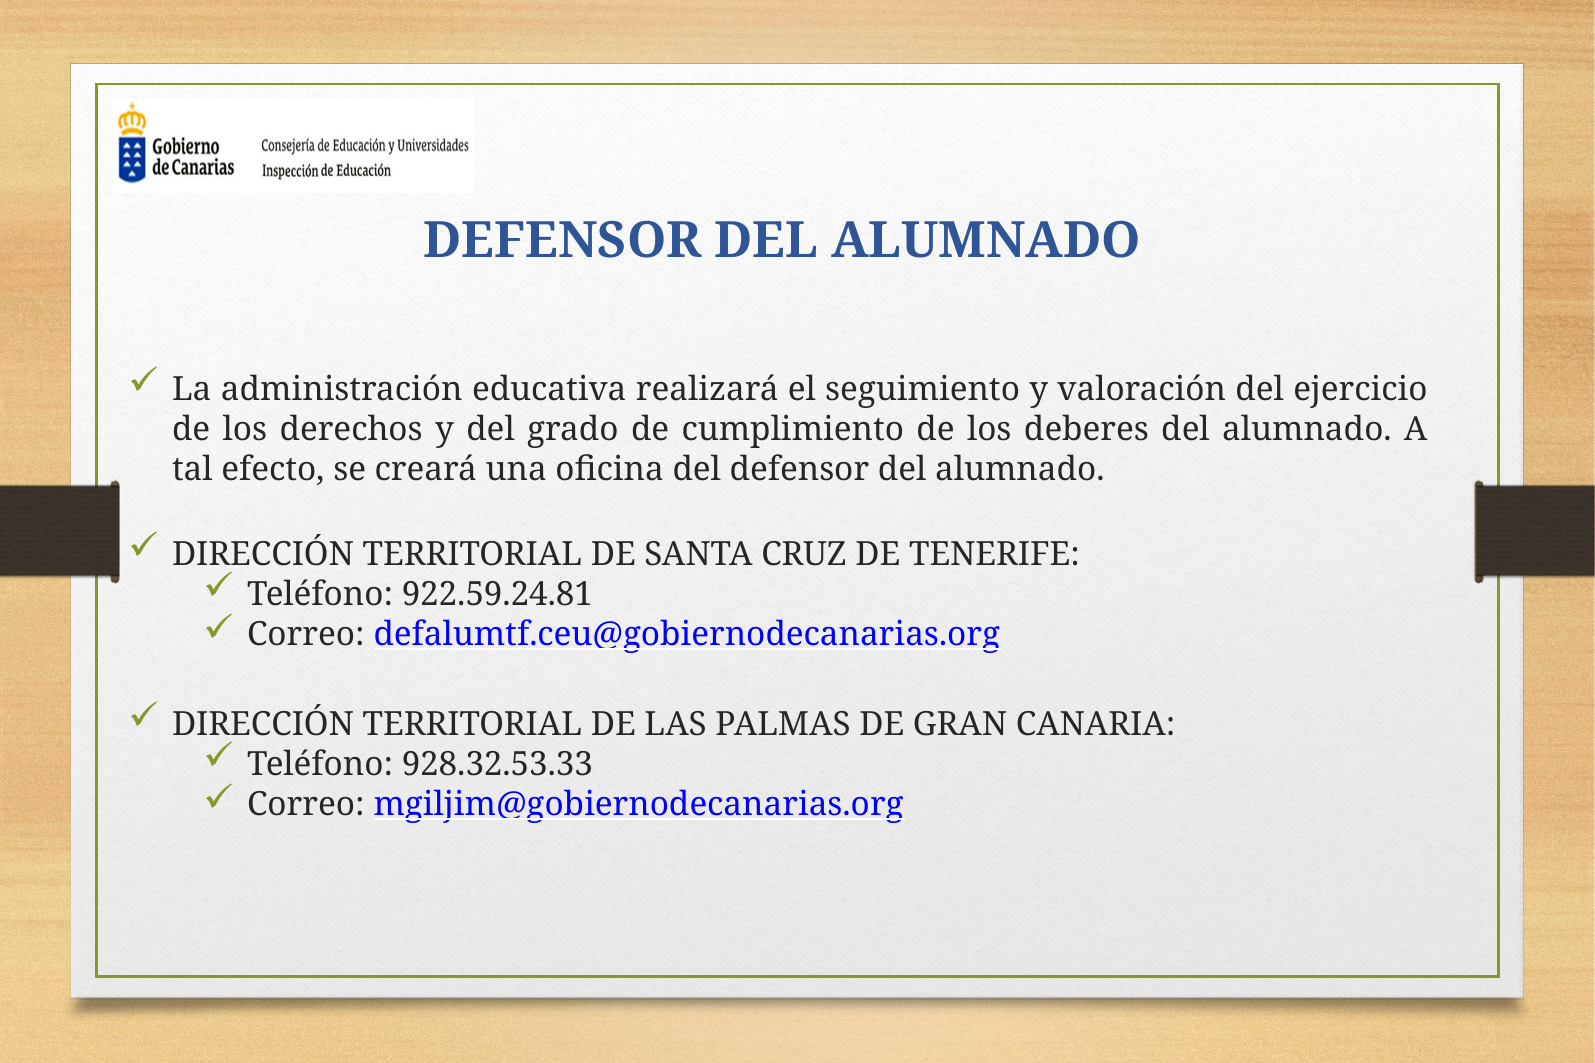

DEFENSOR DEL ALUMNADO
La administración educativa realizará el seguimiento y valoración del ejercicio de los derechos y del grado de cumplimiento de los deberes del alumnado. A tal efecto, se creará una oficina del defensor del alumnado.
DIRECCIÓN TERRITORIAL DE SANTA CRUZ DE TENERIFE:
Teléfono: 922.59.24.81
Correo: defalumtf.ceu@gobiernodecanarias.org
DIRECCIÓN TERRITORIAL DE LAS PALMAS DE GRAN CANARIA:
Teléfono: 928.32.53.33
Correo: mgiljim@gobiernodecanarias.org